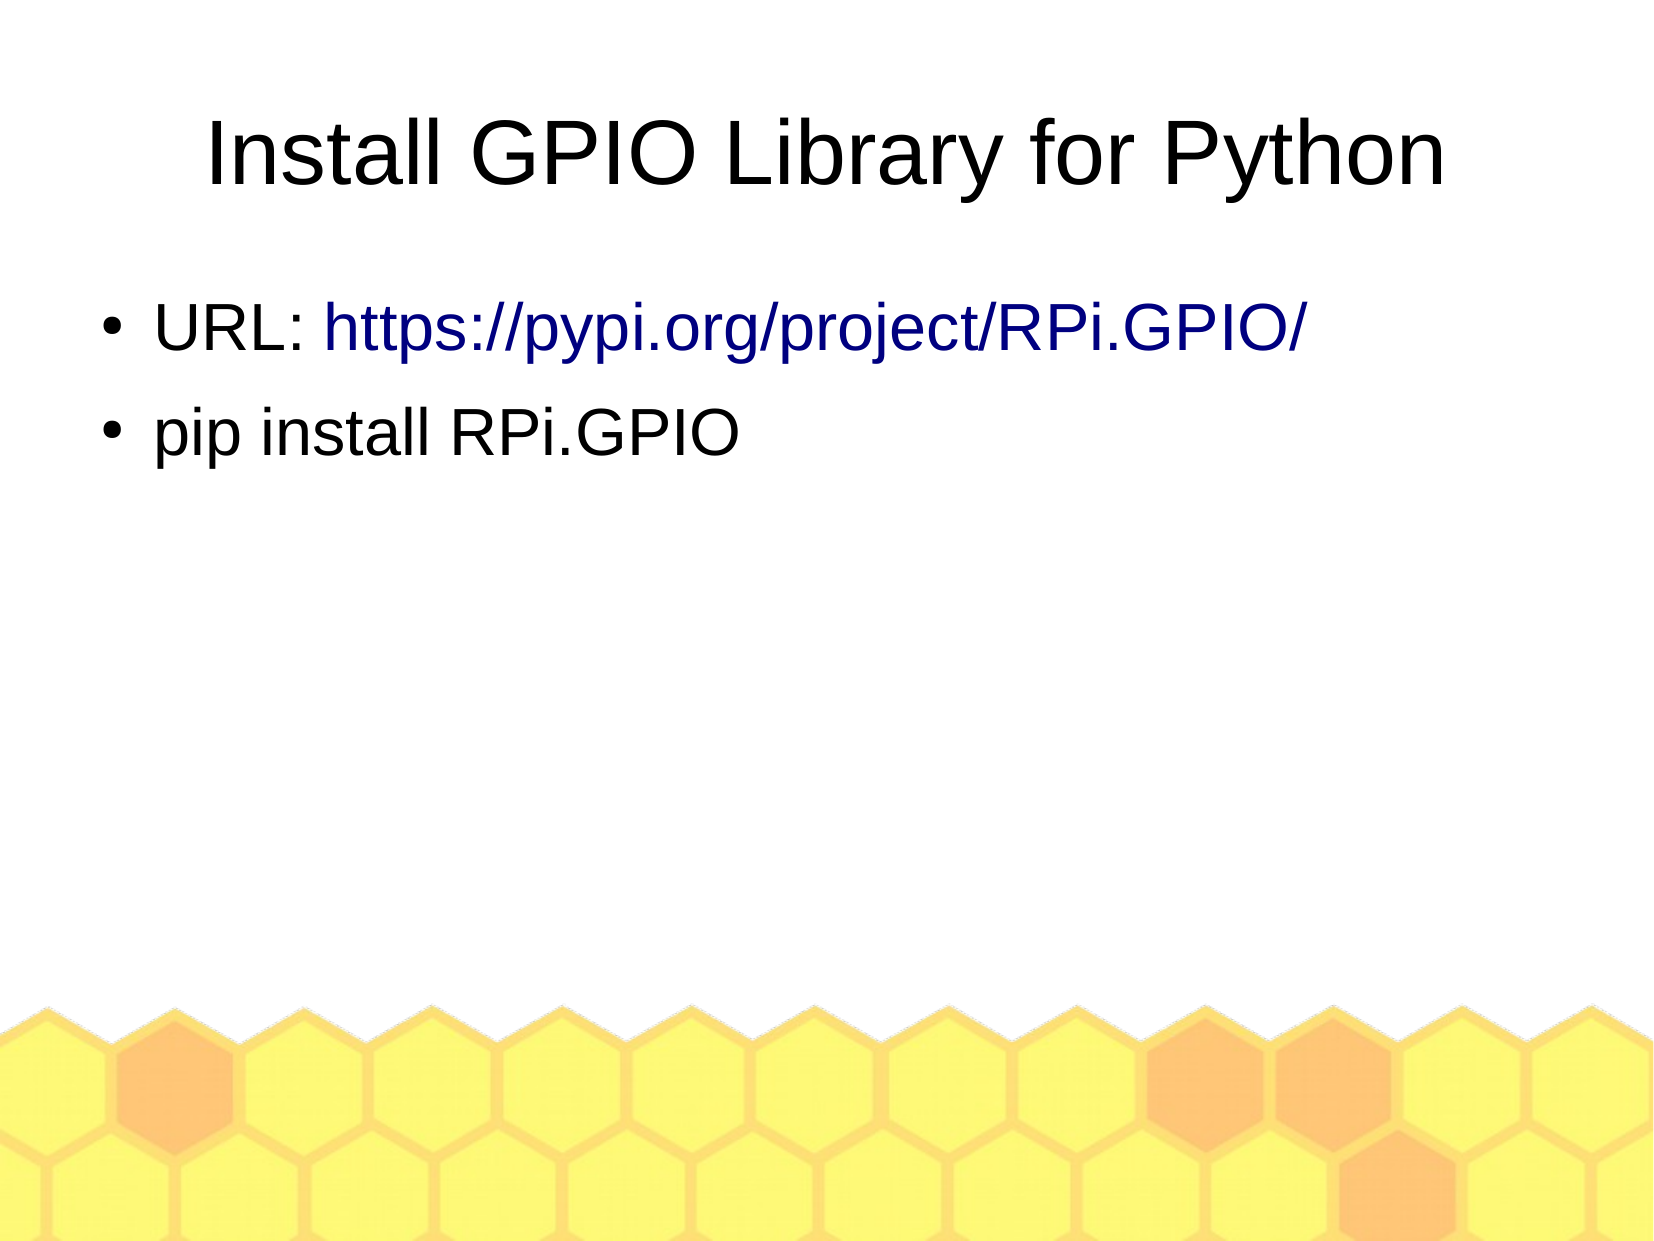

# Install GPIO Library for Python
URL: https://pypi.org/project/RPi.GPIO/
pip install RPi.GPIO